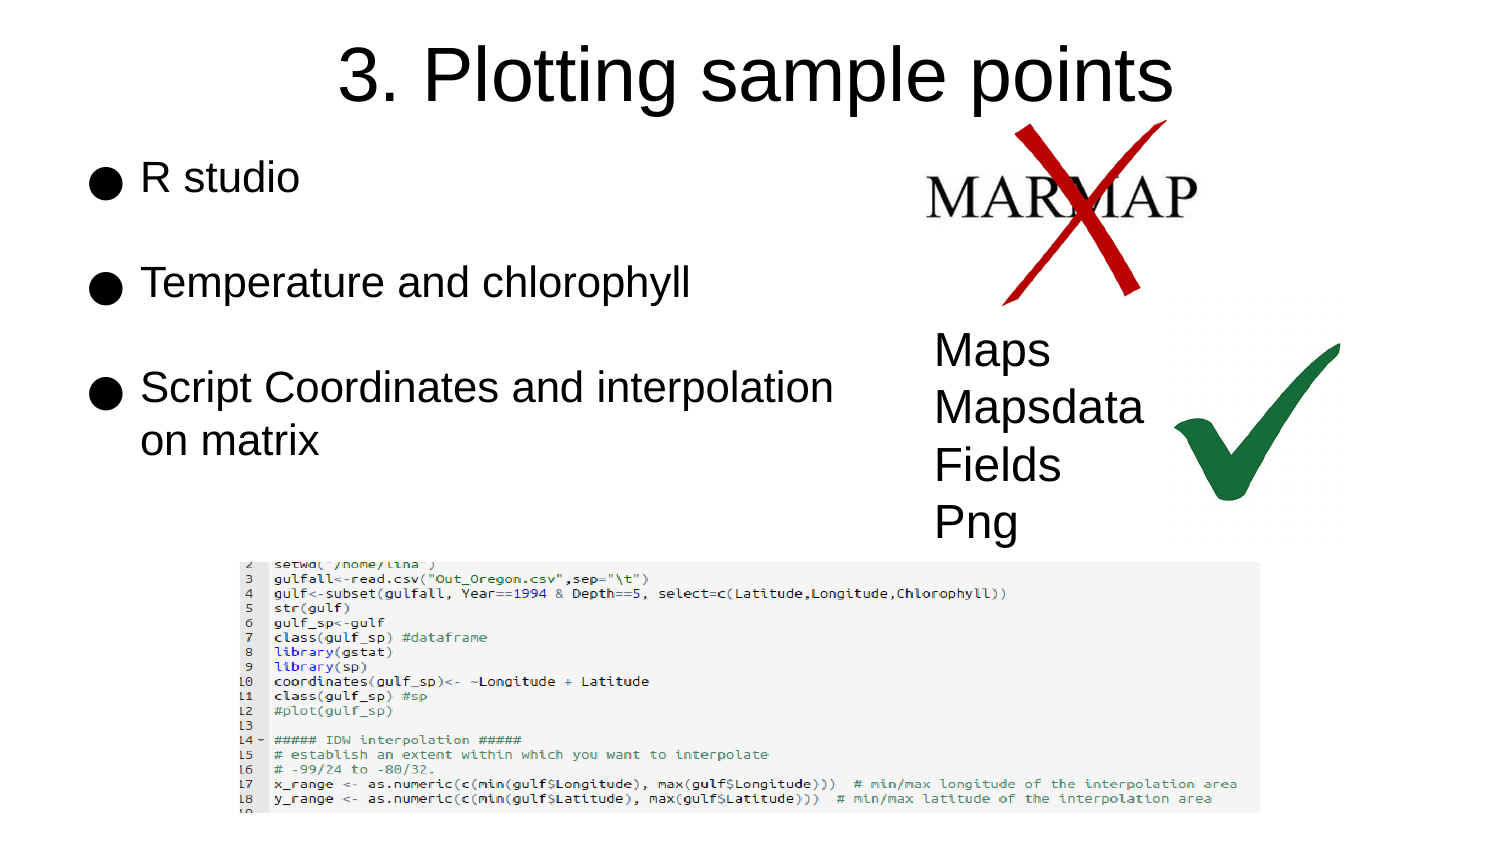

3. Plotting sample points
R studio
Temperature and chlorophyll
Script Coordinates and interpolation on matrix
Maps
Mapsdata
Fields
Png